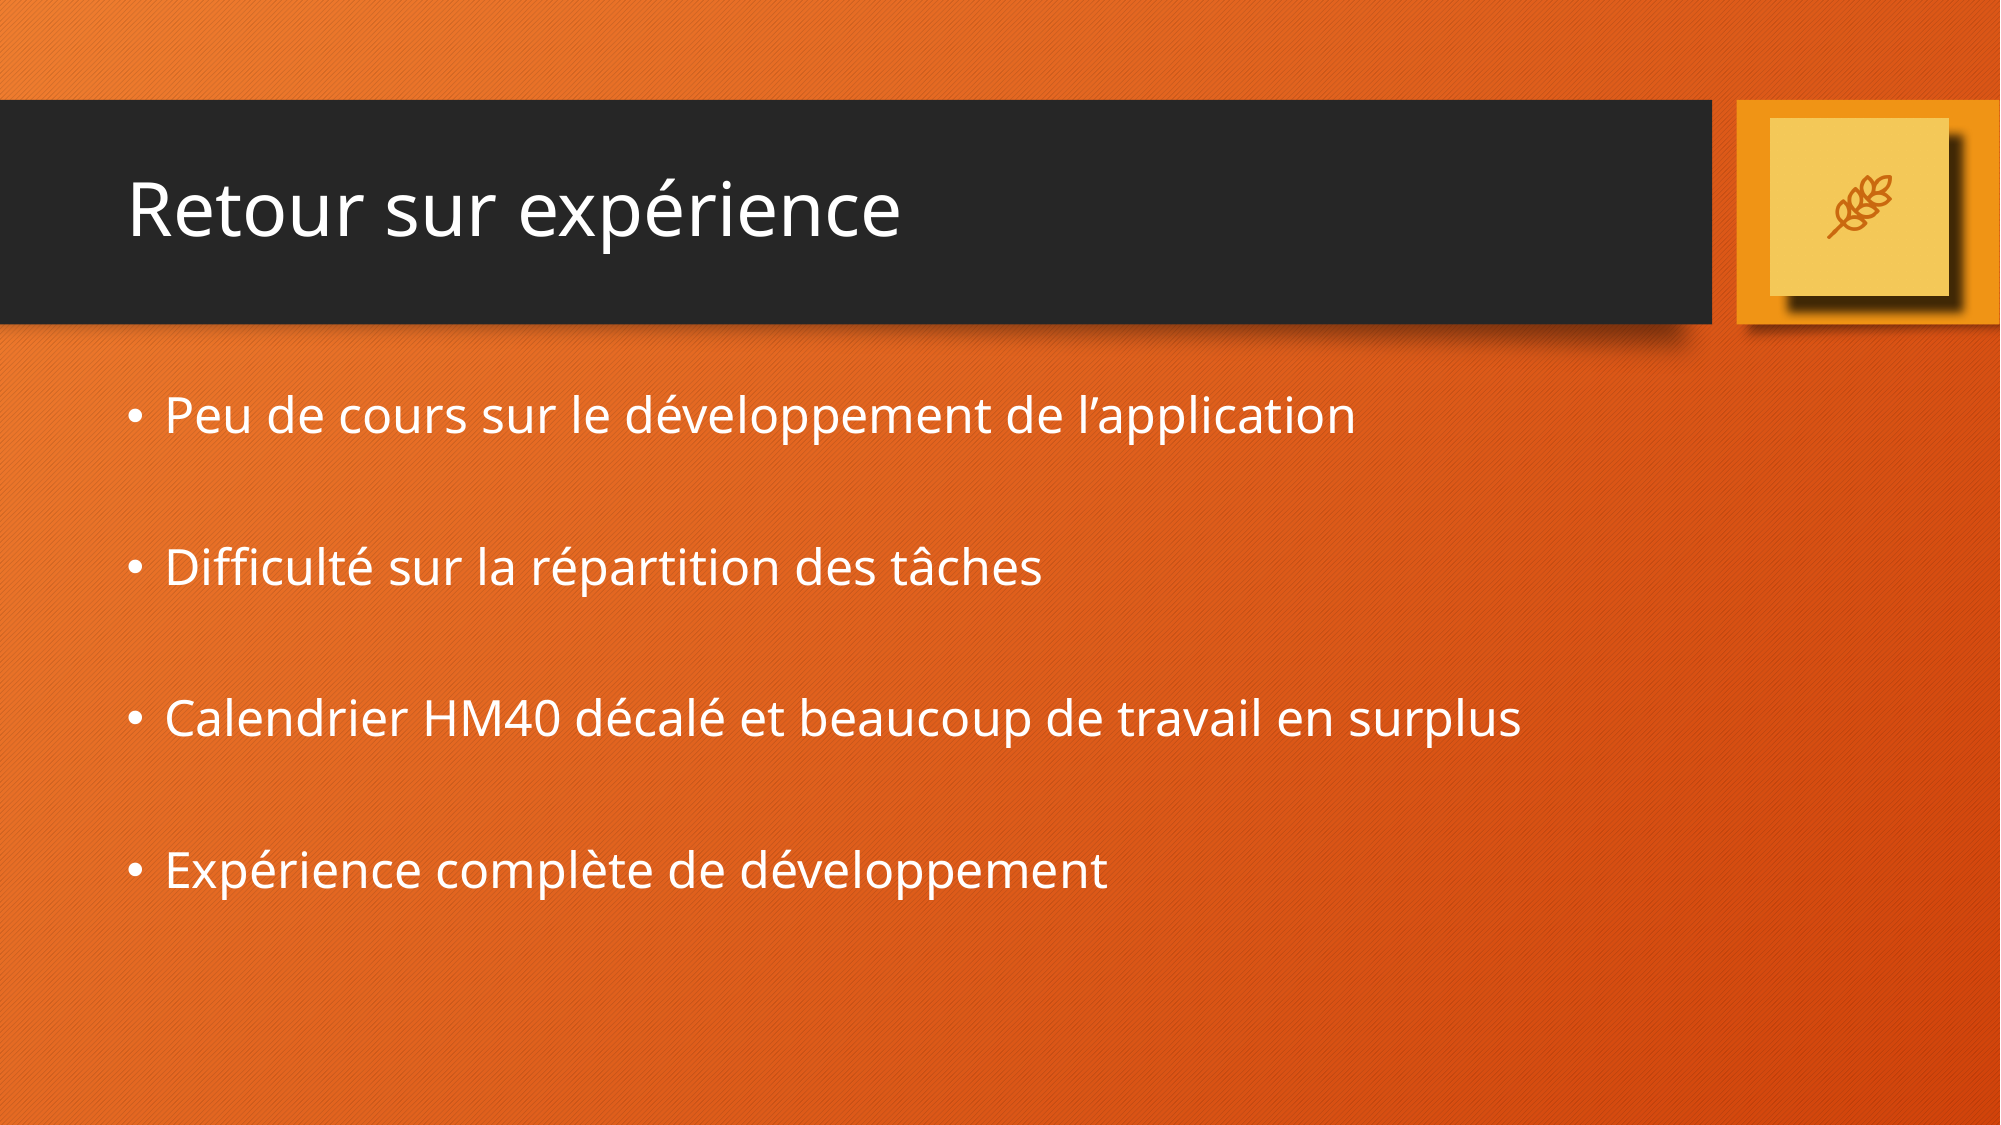

# Retour sur expérience
Peu de cours sur le développement de l’application
Difficulté sur la répartition des tâches
Calendrier HM40 décalé et beaucoup de travail en surplus
Expérience complète de développement